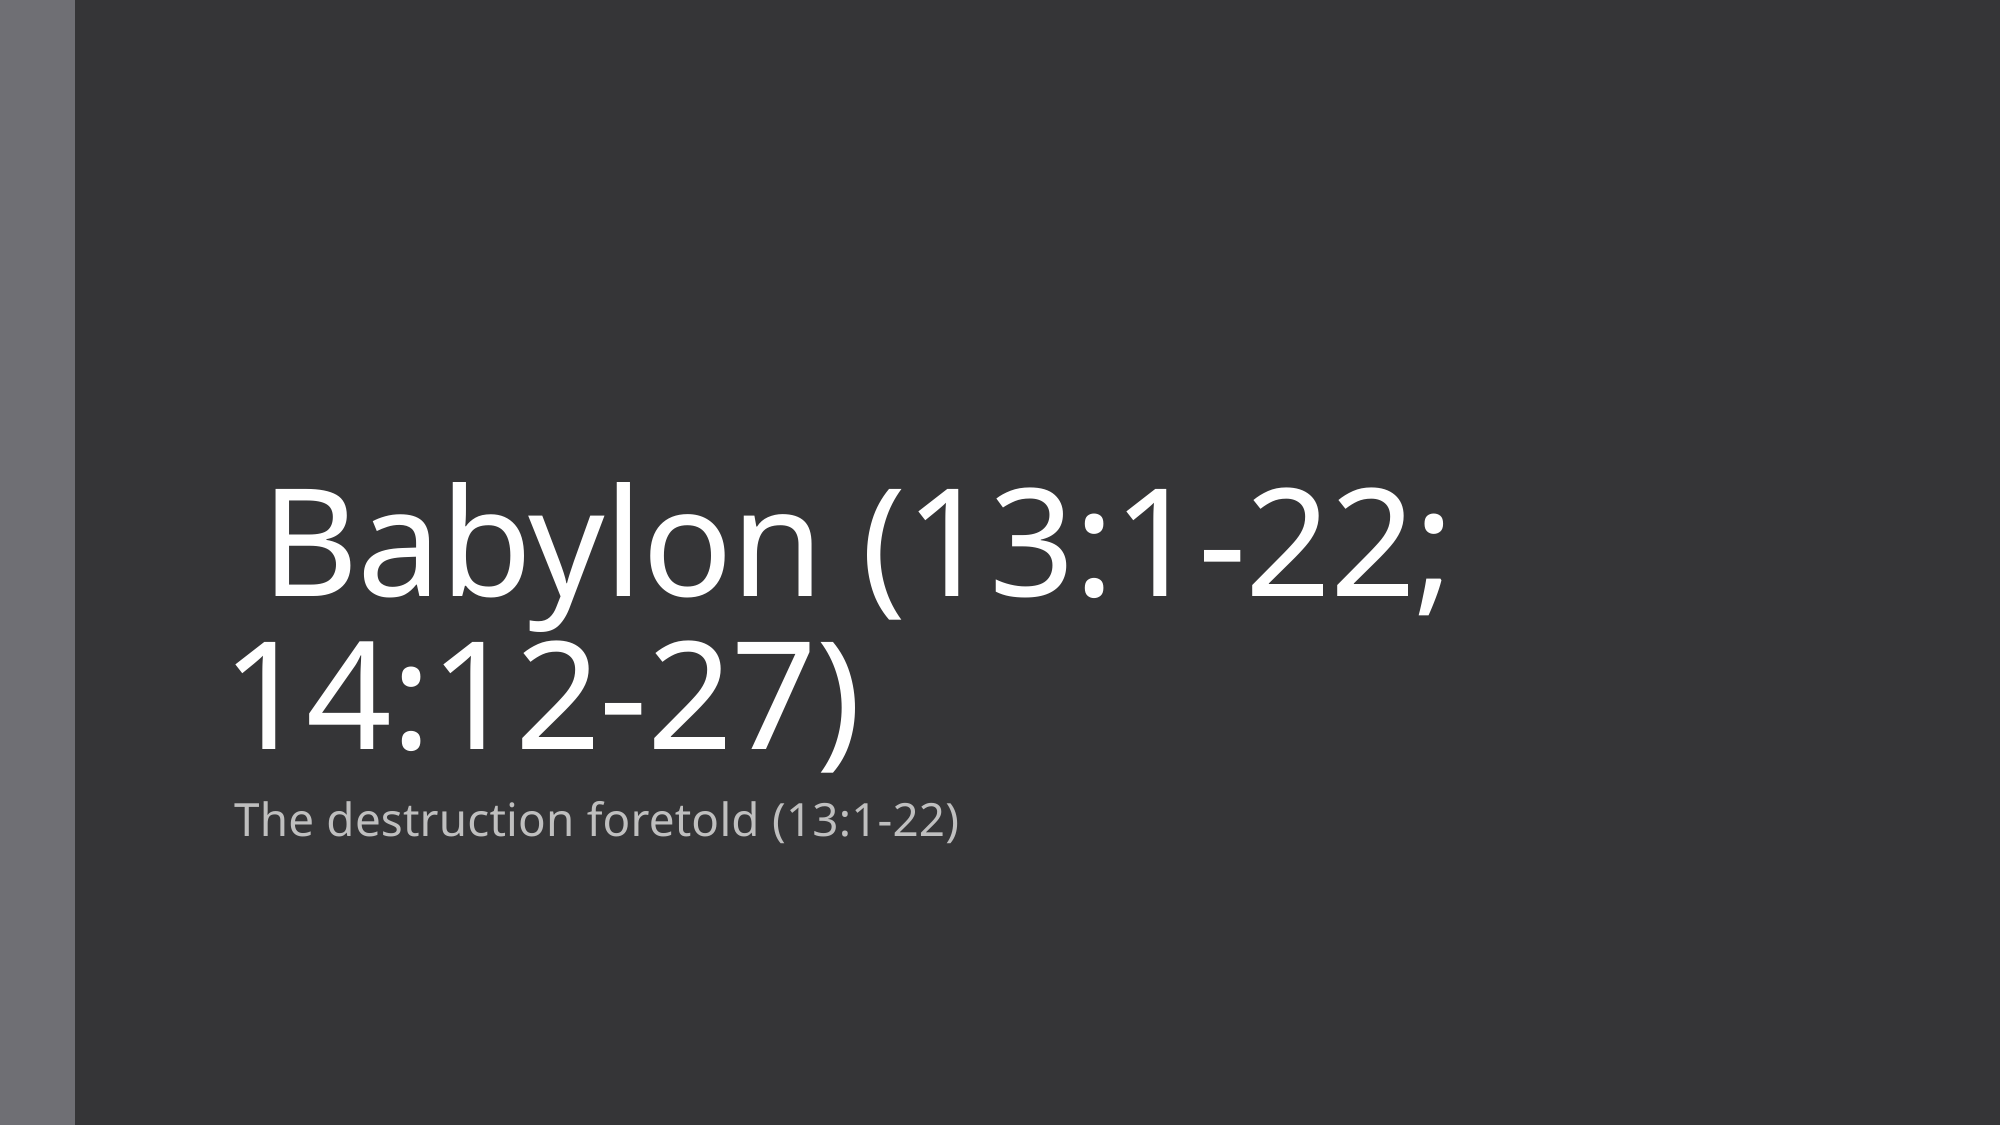

# Babylon (13:1-22; 14:12-27)
 The destruction foretold (13:1-22)